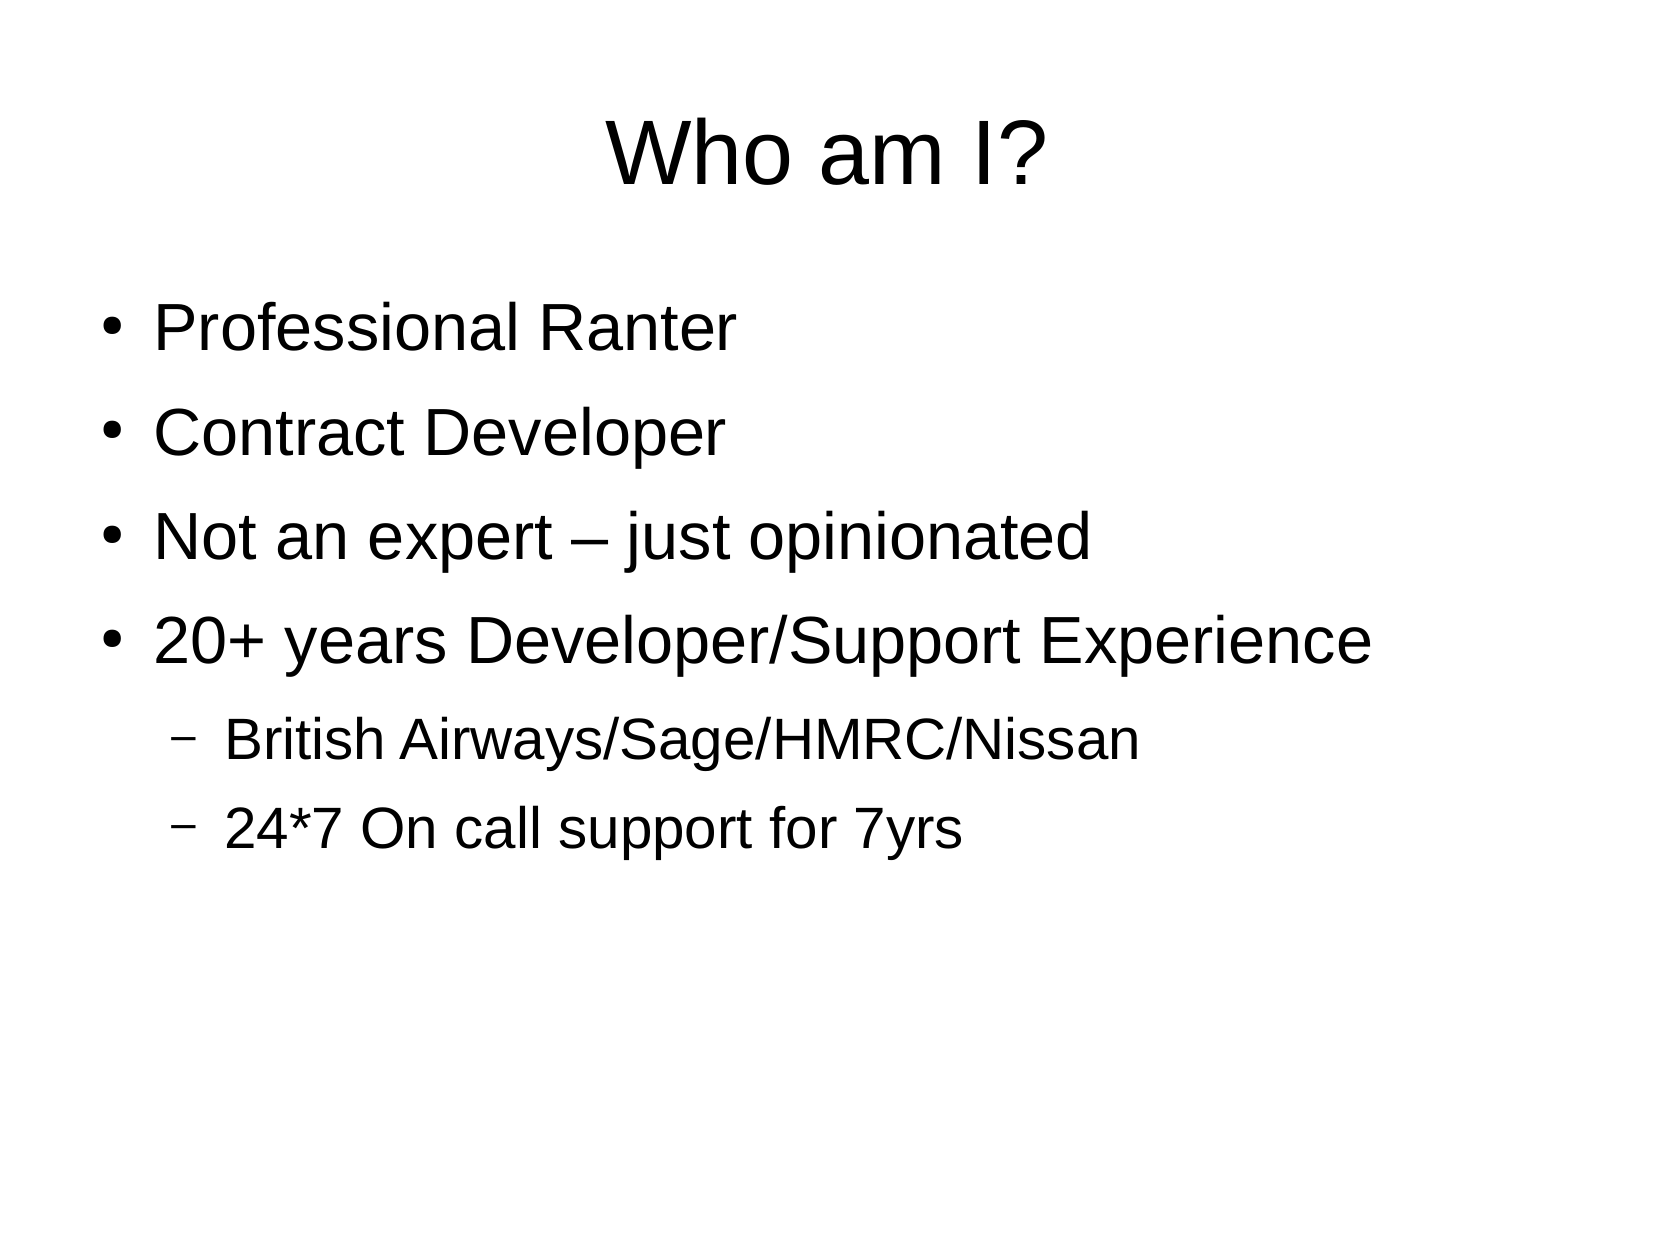

# Who am I?
Professional Ranter
Contract Developer
Not an expert – just opinionated
20+ years Developer/Support Experience
British Airways/Sage/HMRC/Nissan
24*7 On call support for 7yrs